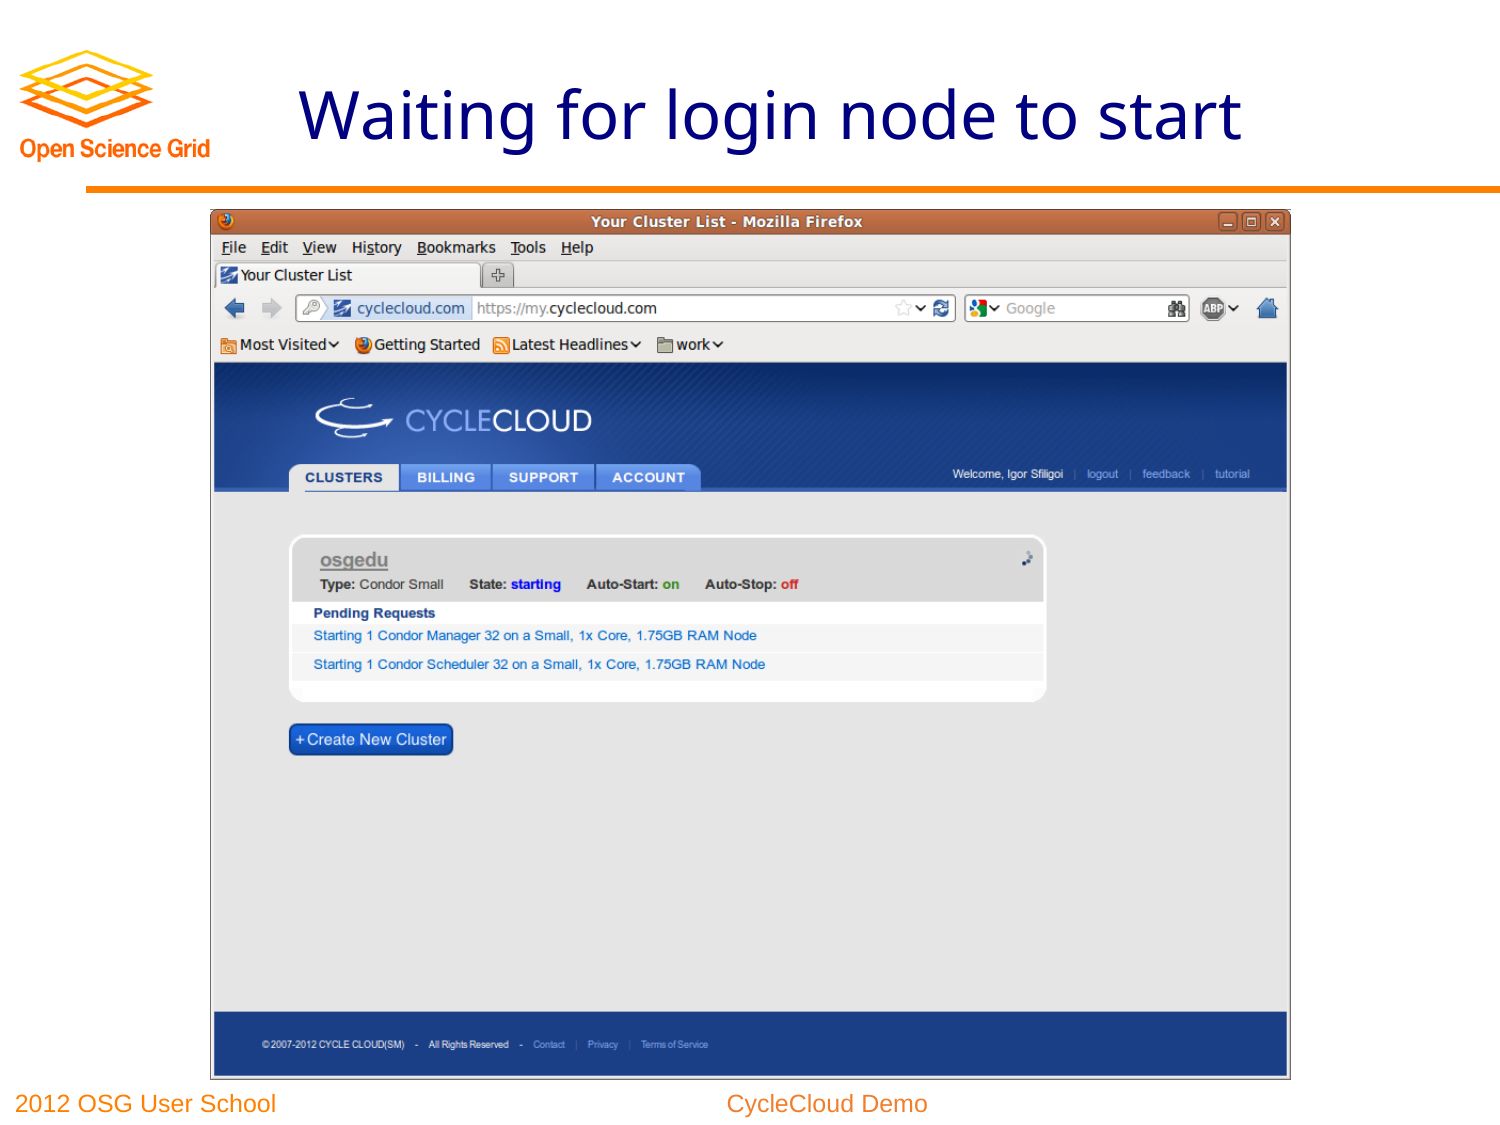

# Waiting for login node to start